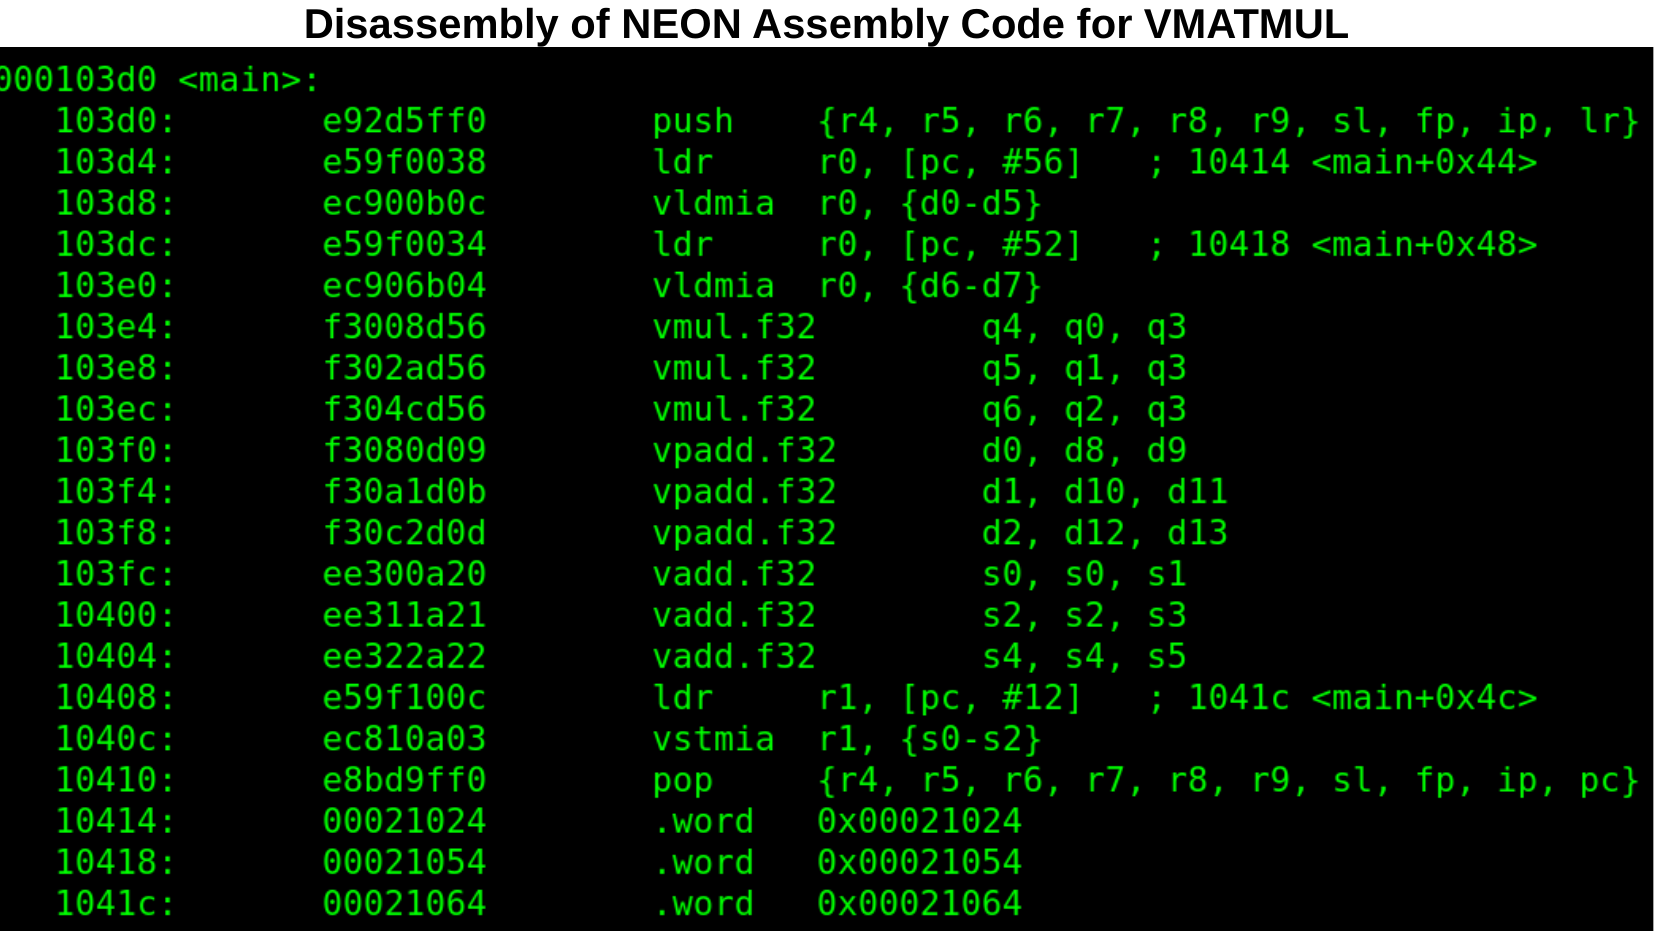

# Disassembly of NEON Assembly Code for VMATMUL